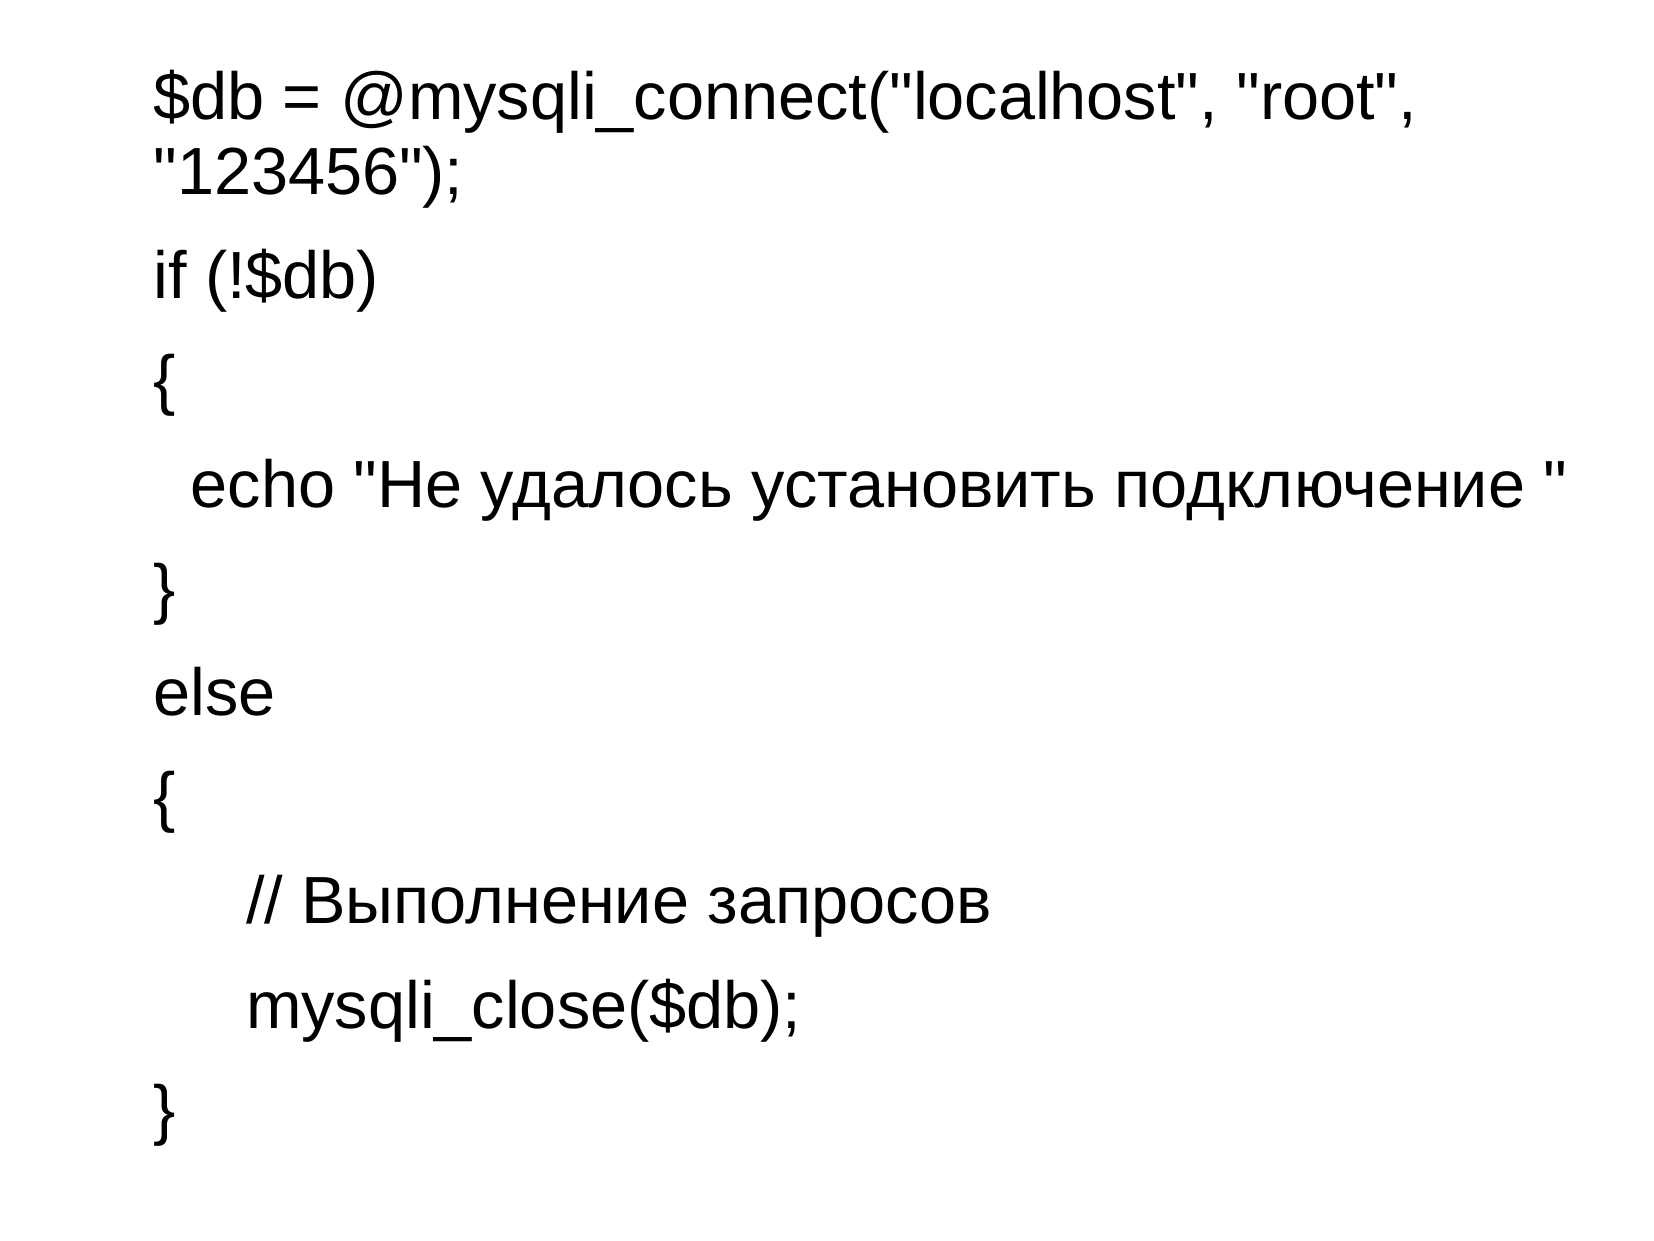

# $db = @mysqli_connect("localhost", "root", "123456");
if (!$db)
{
 echo "Не удалось установить подключение "
}
else
{
 // Выполнение запросов
 mysqli_close($db);
}